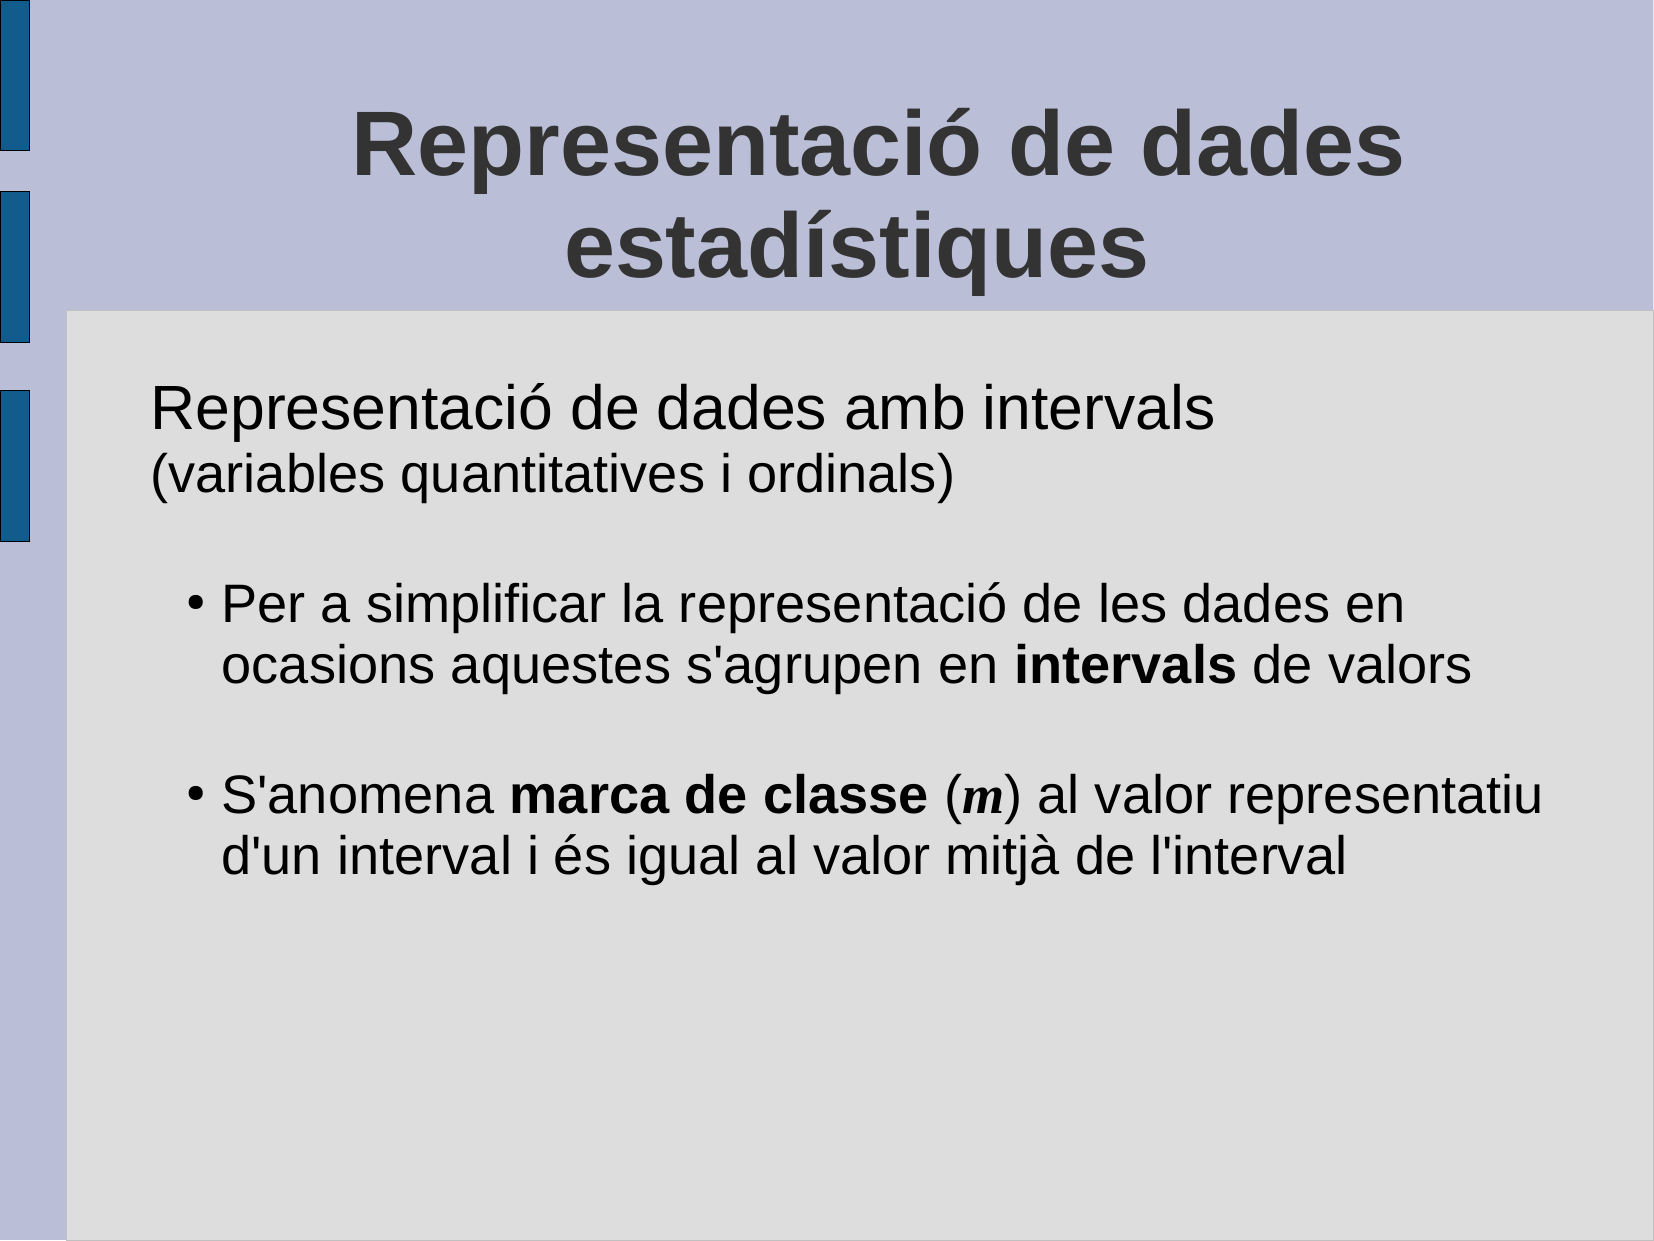

# Representació de dades estadístiques
Representació de dades amb intervals
(variables quantitatives i ordinals)
Per a simplificar la representació de les dades en ocasions aquestes s'agrupen en intervals de valors
S'anomena marca de classe (m) al valor representatiu d'un interval i és igual al valor mitjà de l'interval